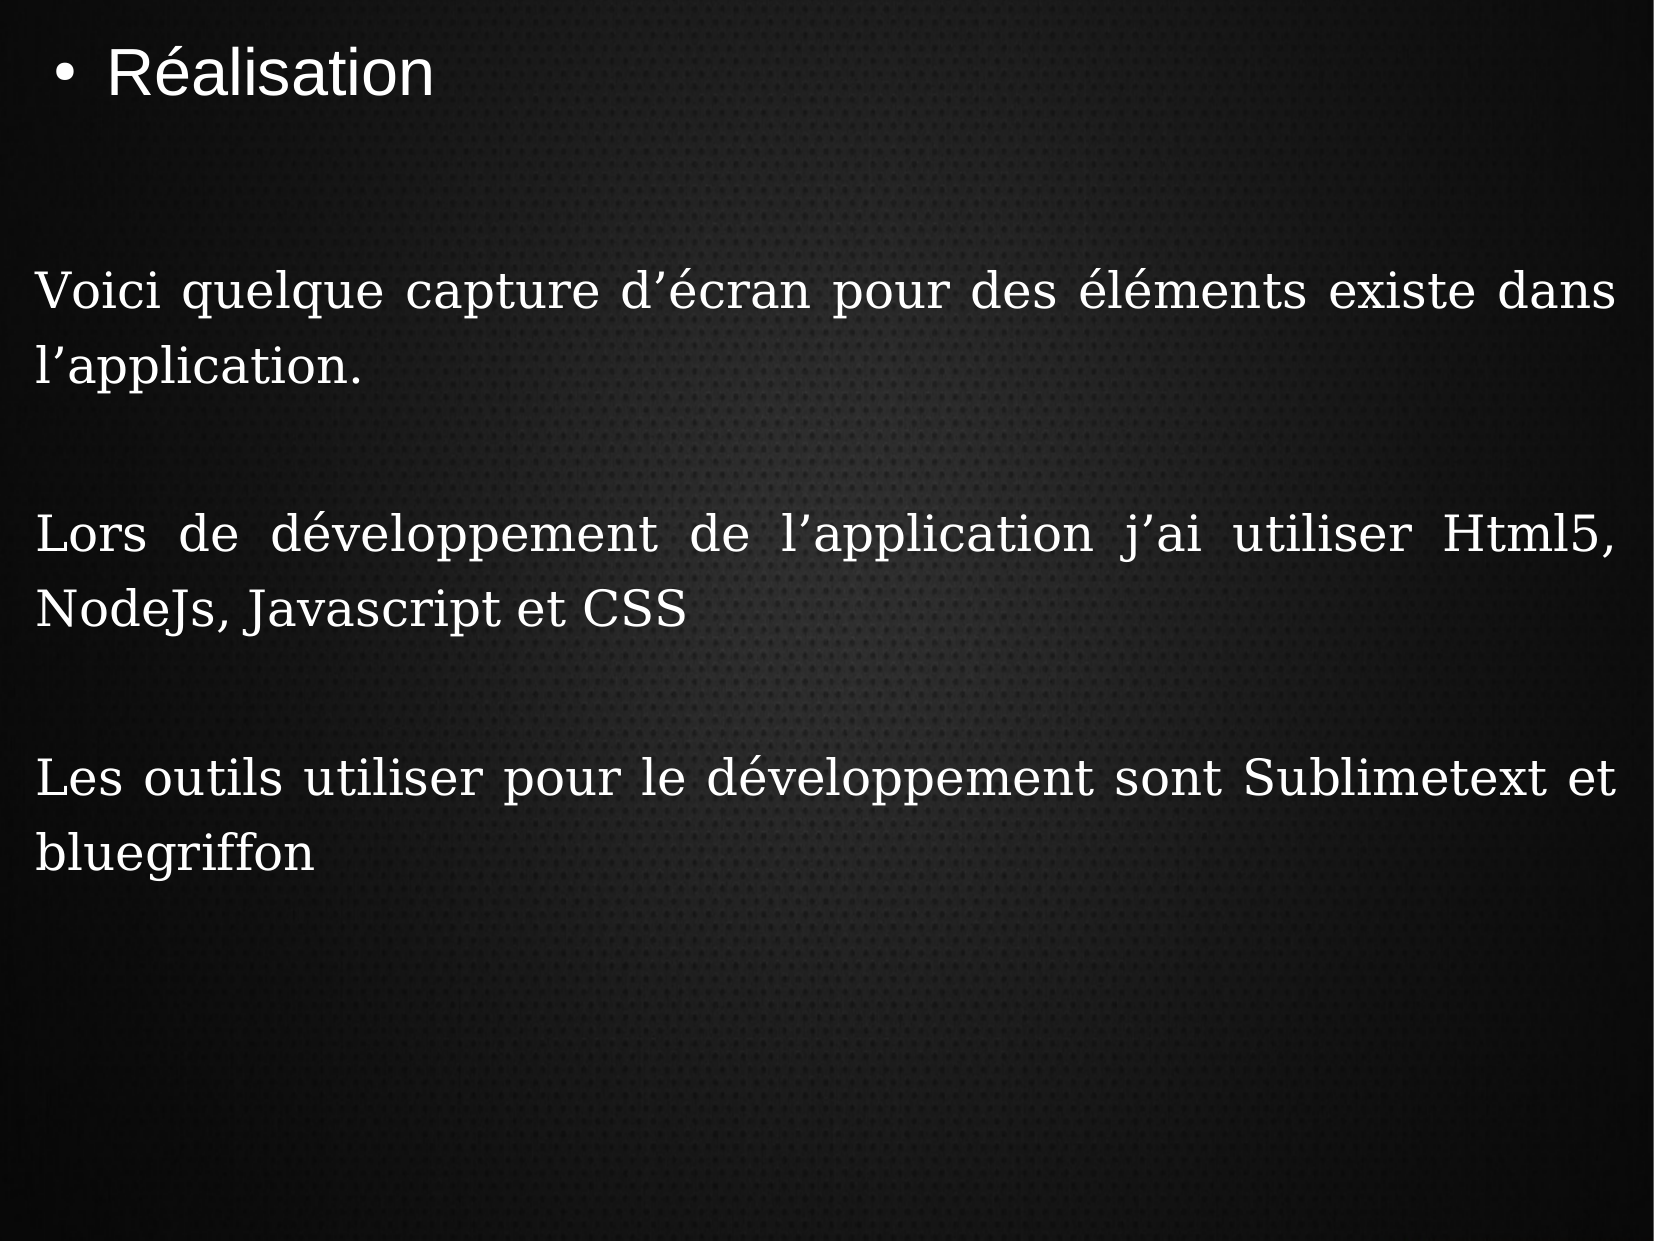

# Réalisation
Voici quelque capture d’écran pour des éléments existe dans l’application.
Lors de développement de l’application j’ai utiliser Html5, NodeJs, Javascript et CSS
Les outils utiliser pour le développement sont Sublimetext et bluegriffon